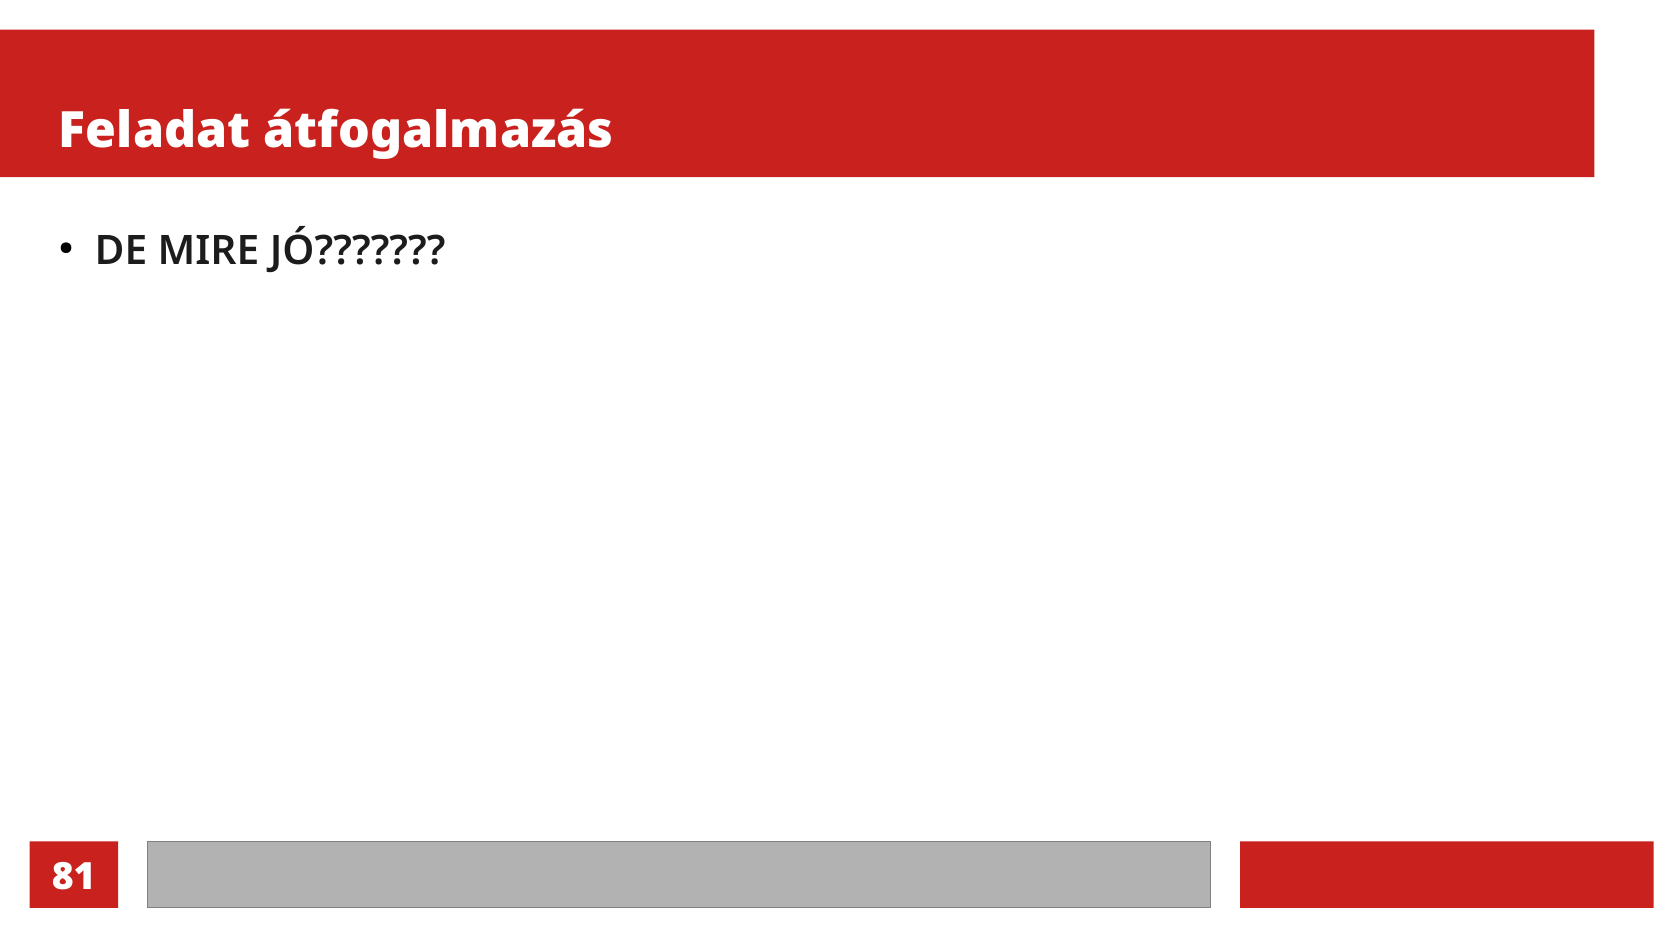

# Feladat átfogalmazás
DE MIRE JÓ???????
81